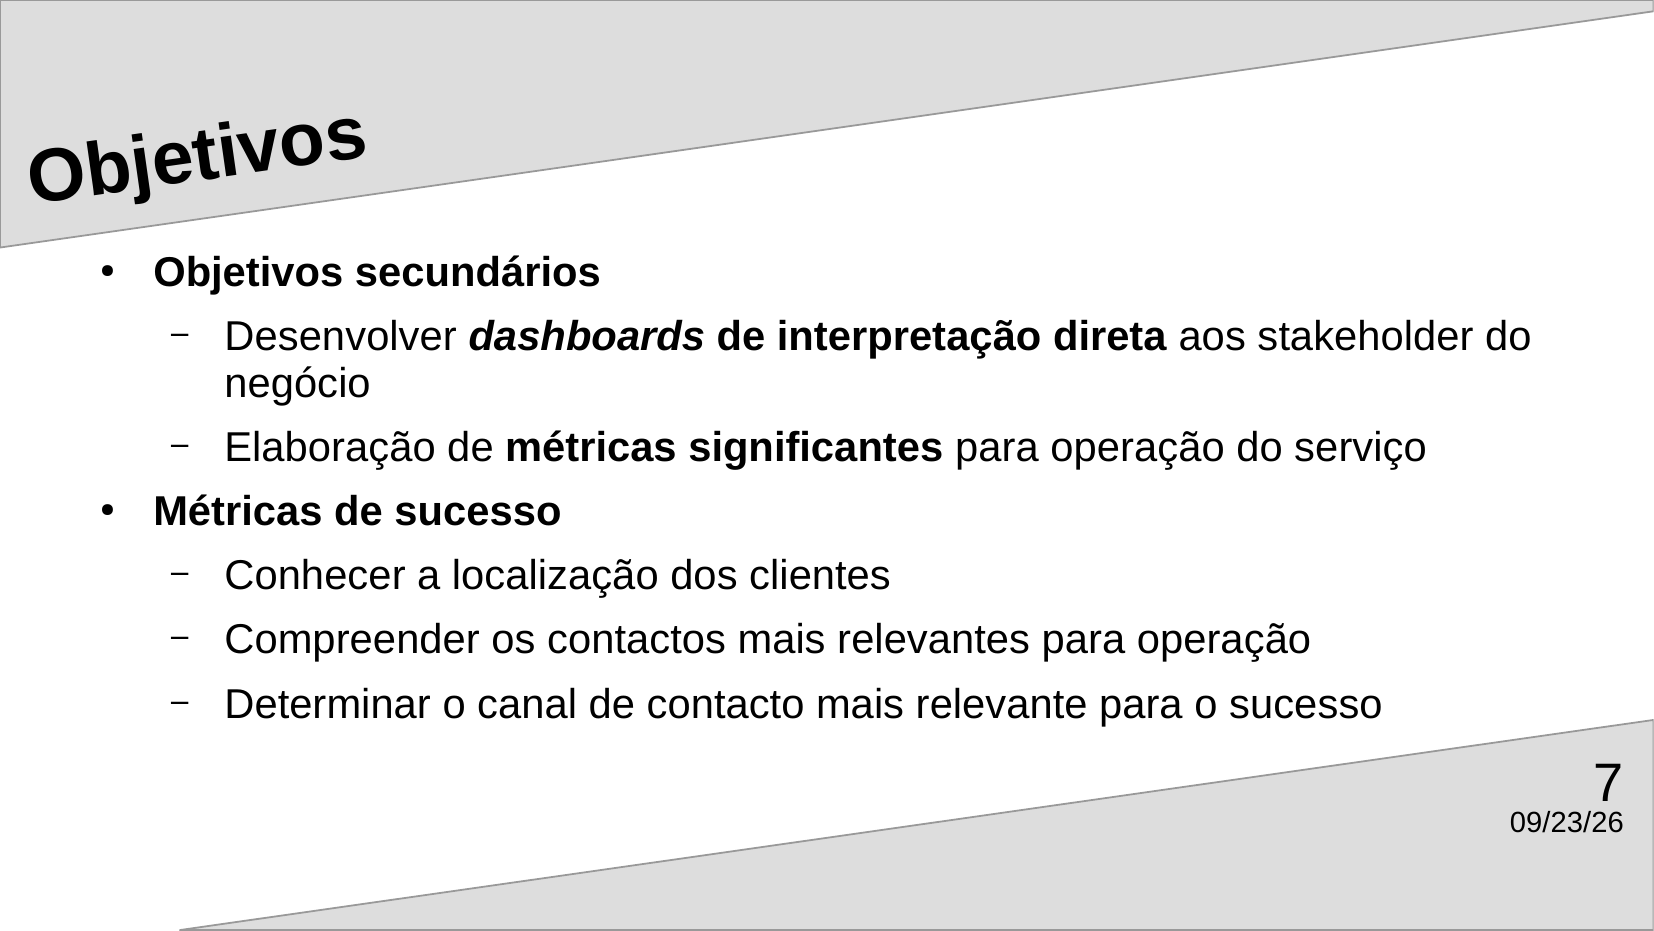

# Objetivos
Objetivos secundários
Desenvolver dashboards de interpretação direta aos stakeholder do negócio
Elaboração de métricas significantes para operação do serviço
Métricas de sucesso
Conhecer a localização dos clientes
Compreender os contactos mais relevantes para operação
Determinar o canal de contacto mais relevante para o sucesso
7